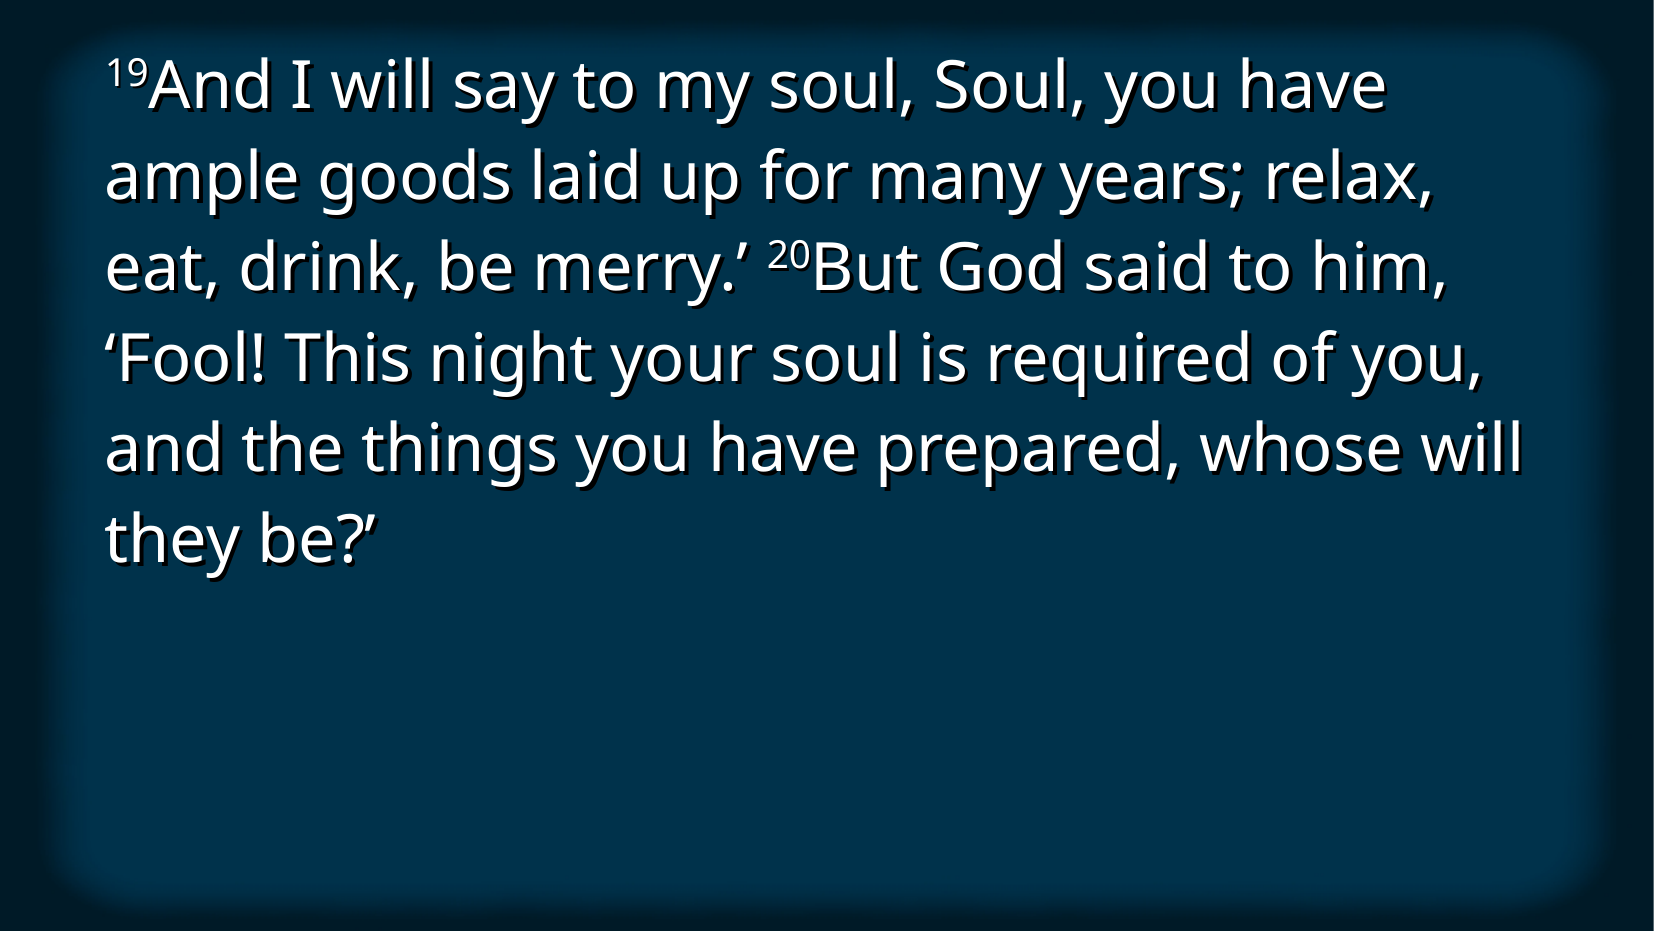

19And I will say to my soul, Soul, you have ample goods laid up for many years; relax, eat, drink, be merry.’ 20But God said to him, ‘Fool! This night your soul is required of you, and the things you have prepared, whose will they be?’